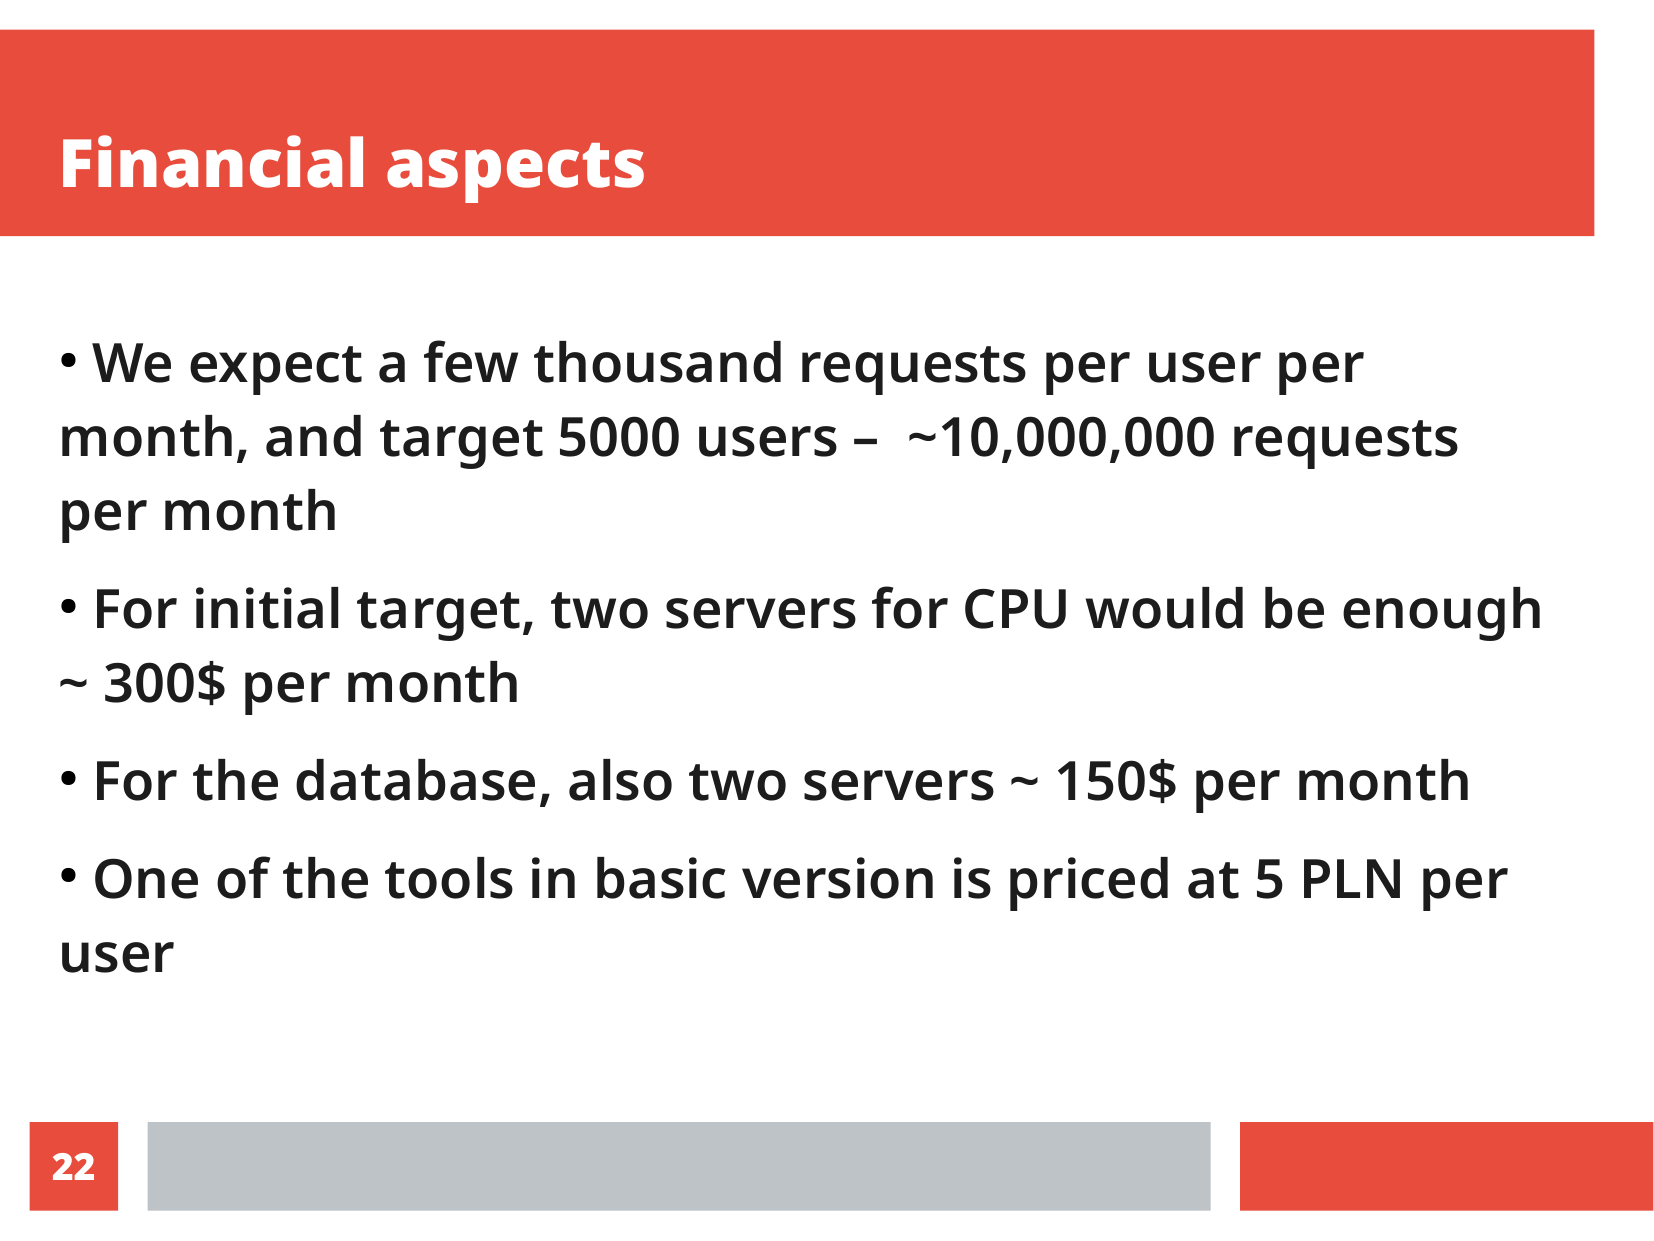

# Financial aspects
 We expect a few thousand requests per user per month, and target 5000 users – ~10,000,000 requests per month
 For initial target, two servers for CPU would be enough ~ 300$ per month
 For the database, also two servers ~ 150$ per month
 One of the tools in basic version is priced at 5 PLN per user
22